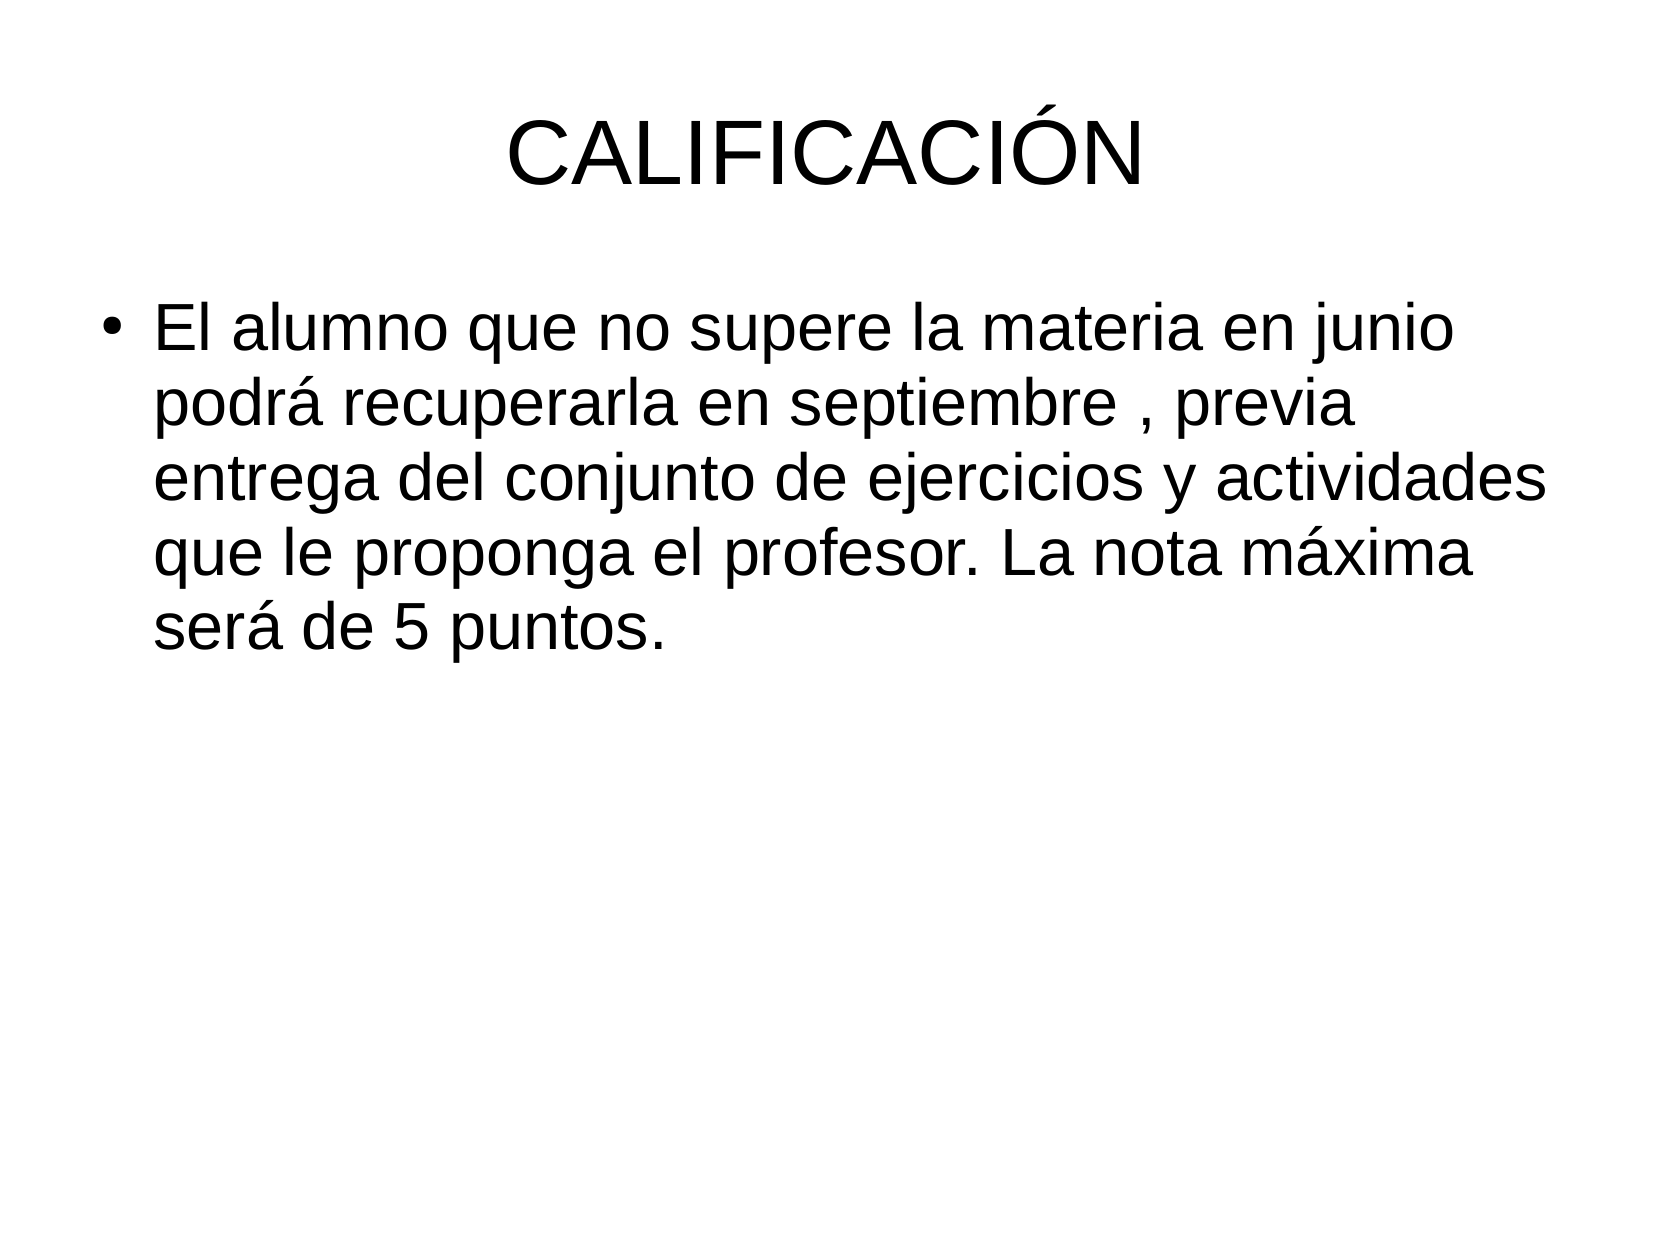

# CALIFICACIÓN
El alumno que no supere la materia en junio podrá recuperarla en septiembre , previa entrega del conjunto de ejercicios y actividades que le proponga el profesor. La nota máxima será de 5 puntos.